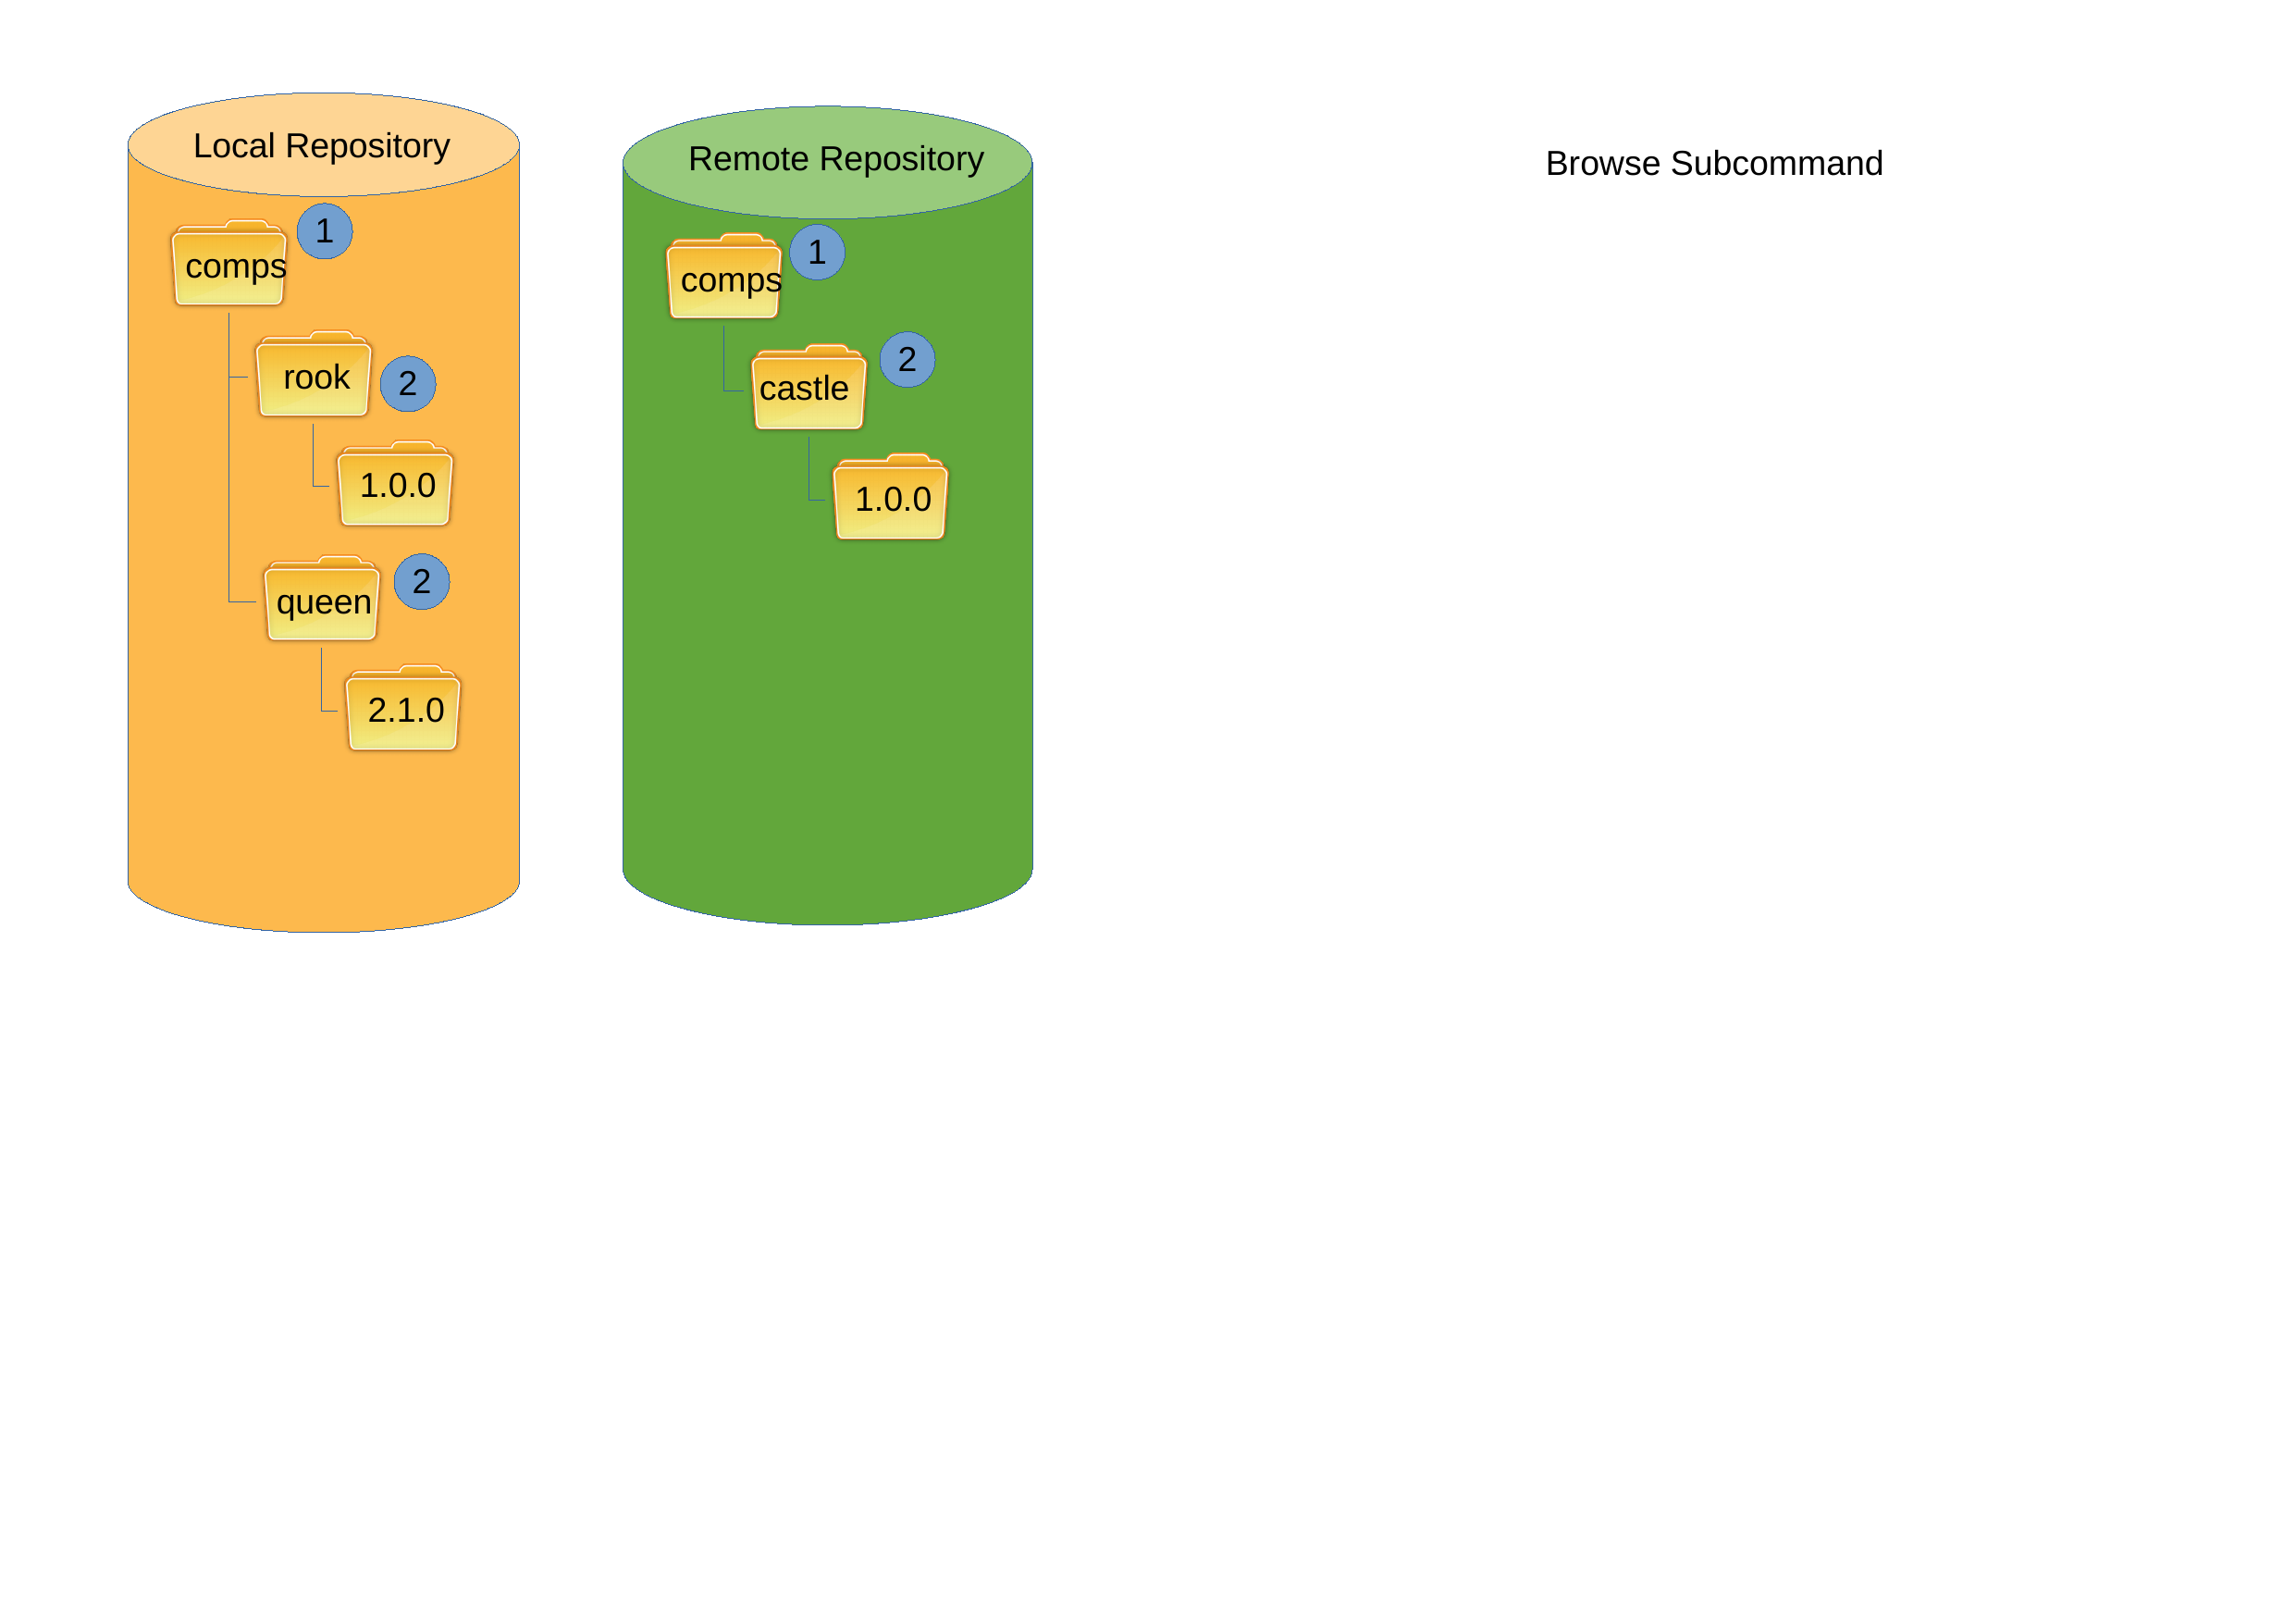

Local Repository
Remote Repository
Browse Subcommand
1
1
comps
comps
2
rook
2
castle
1.0.0
1.0.0
2
queen
2.1.0